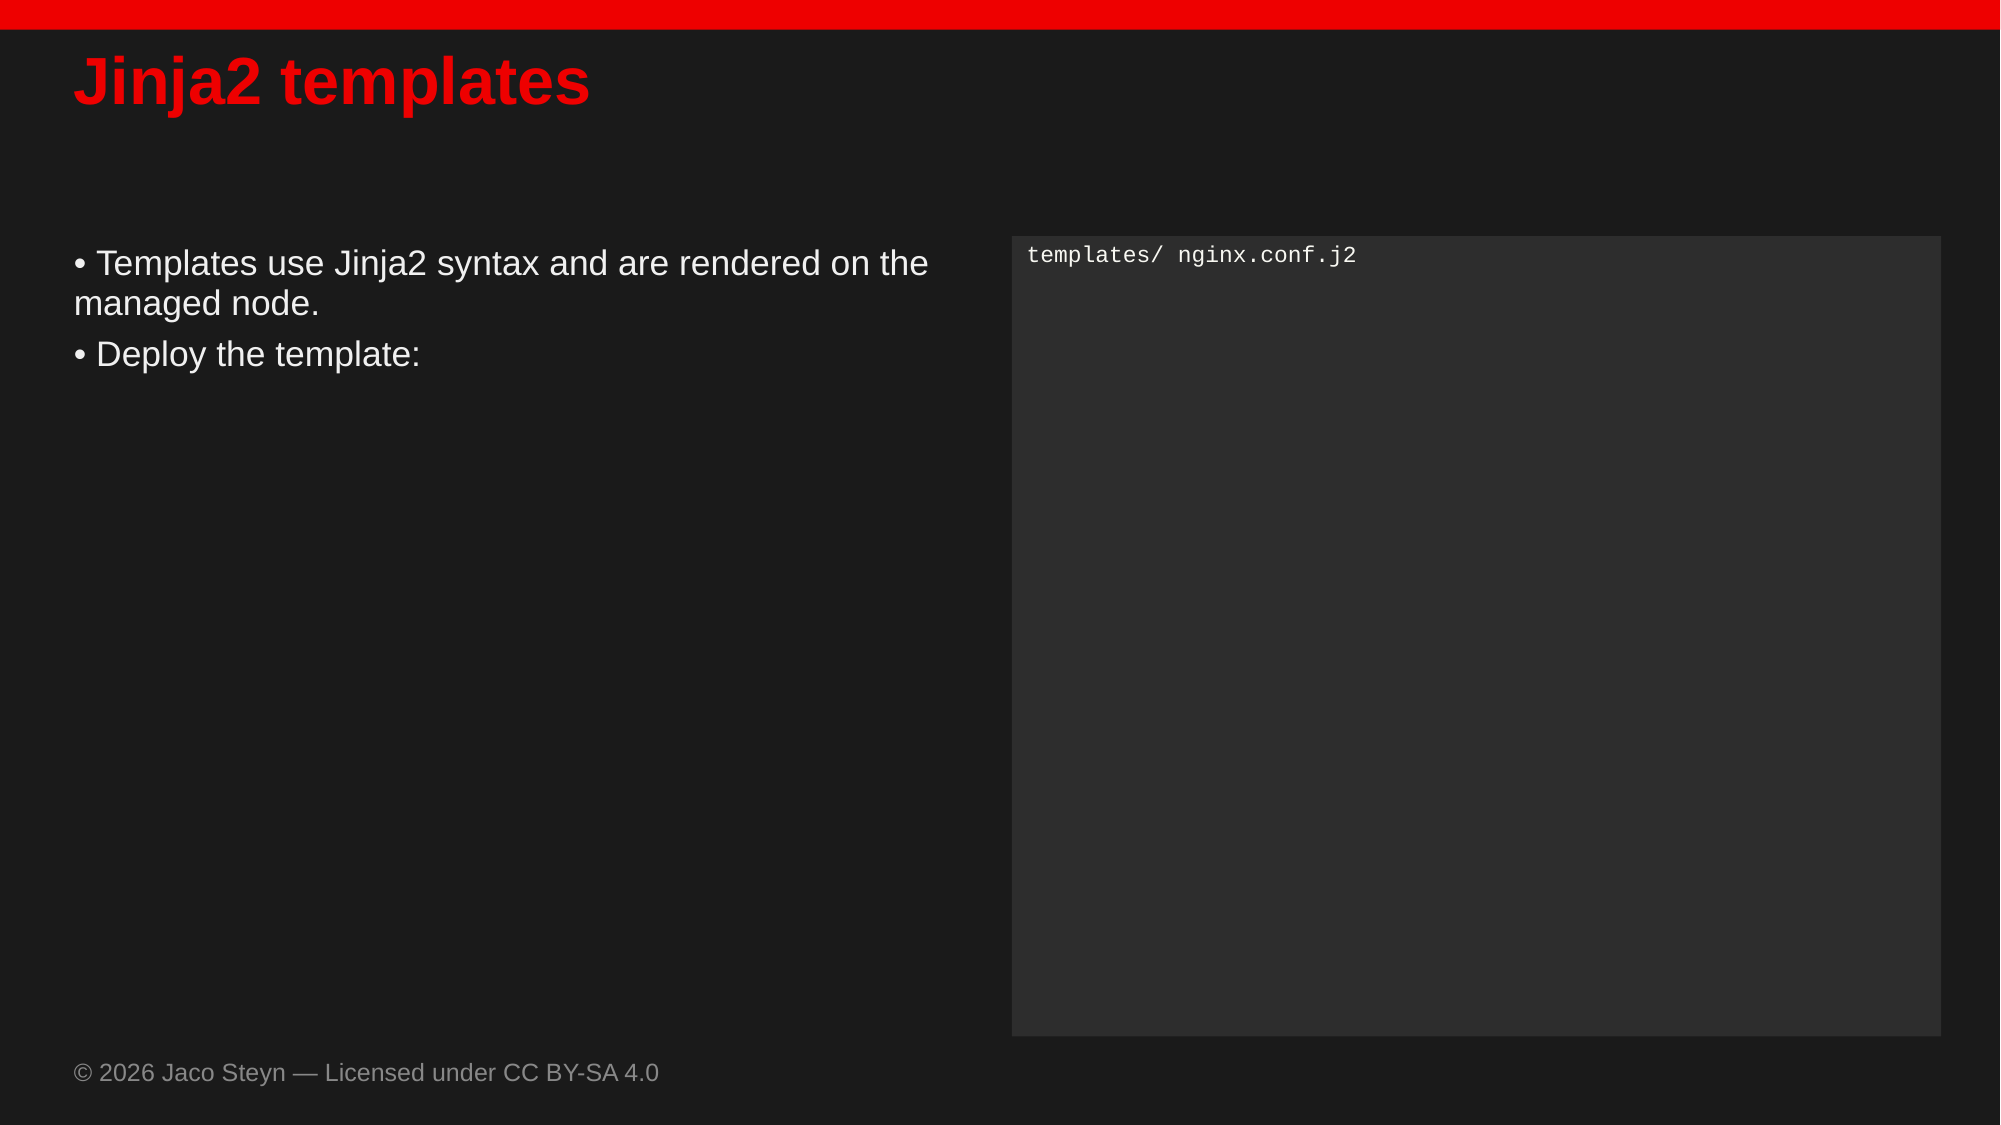

Jinja2 templates
• Templates use Jinja2 syntax and are rendered on the managed node.
• Deploy the template:
templates/ nginx.conf.j2
© 2026 Jaco Steyn — Licensed under CC BY-SA 4.0